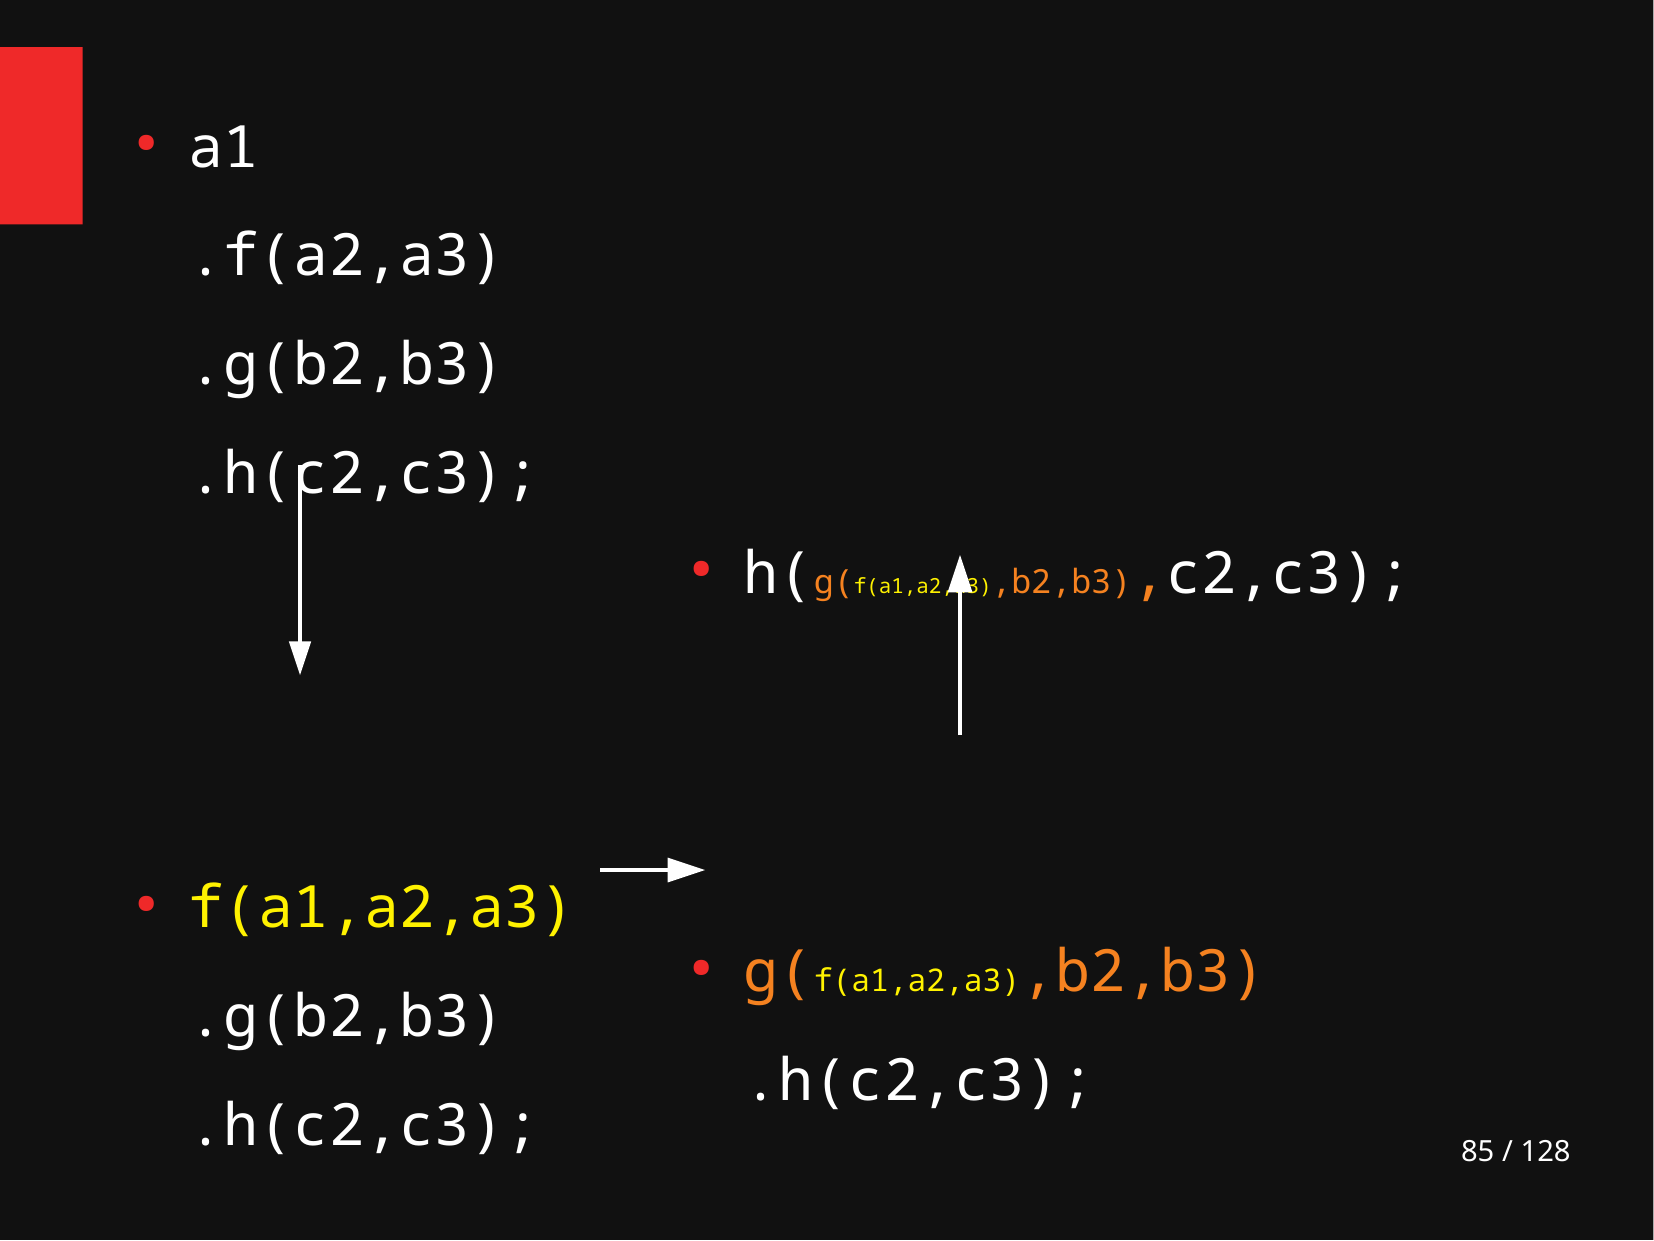

h(g(f(a1,a2,a3),b2,b3),c2,c3);
g(f(a1,a2,a3),b2,b3)
.h(c2,c3);
# a1
.f(a2,a3)
.g(b2,b3)
.h(c2,c3);
f(a1,a2,a3)
.g(b2,b3)
.h(c2,c3);
85